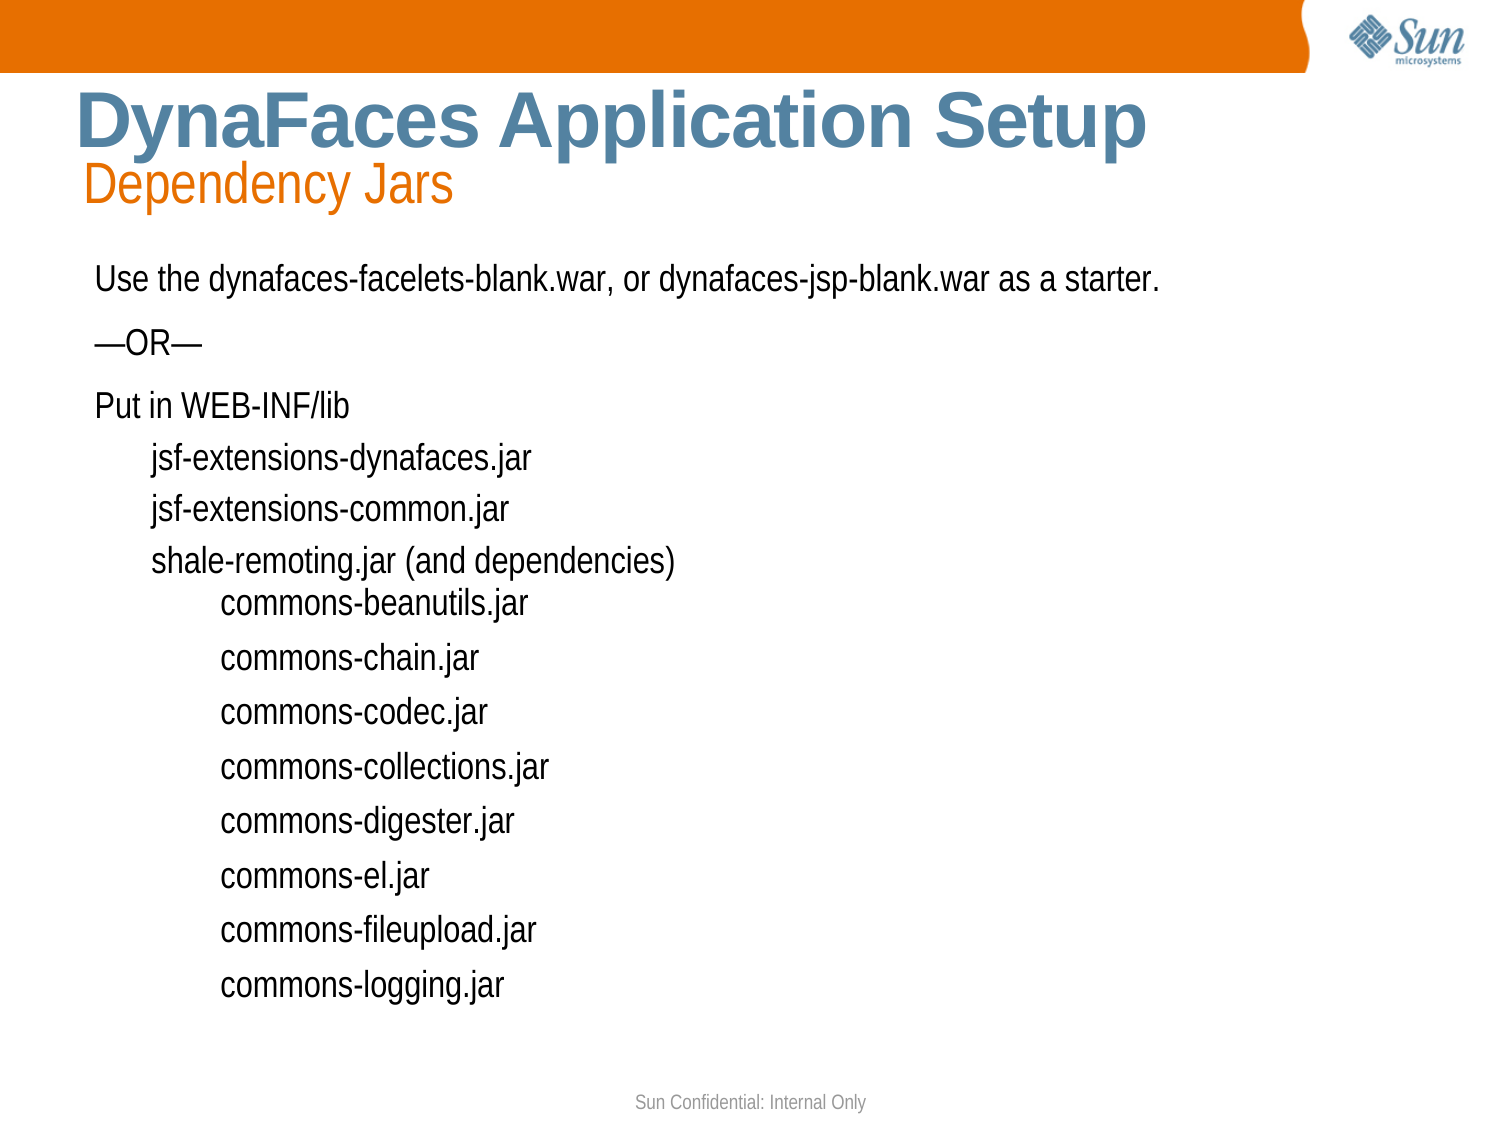

# DynaFaces Application Setup
Dependency Jars
Use the dynafaces-facelets-blank.war, or dynafaces-jsp-blank.war as a starter.
—OR—
Put in WEB-INF/lib
jsf-extensions-dynafaces.jar
jsf-extensions-common.jar
shale-remoting.jar (and dependencies)
commons-beanutils.jar
commons-chain.jar
commons-codec.jar
commons-collections.jar
commons-digester.jar
commons-el.jar
commons-fileupload.jar
commons-logging.jar